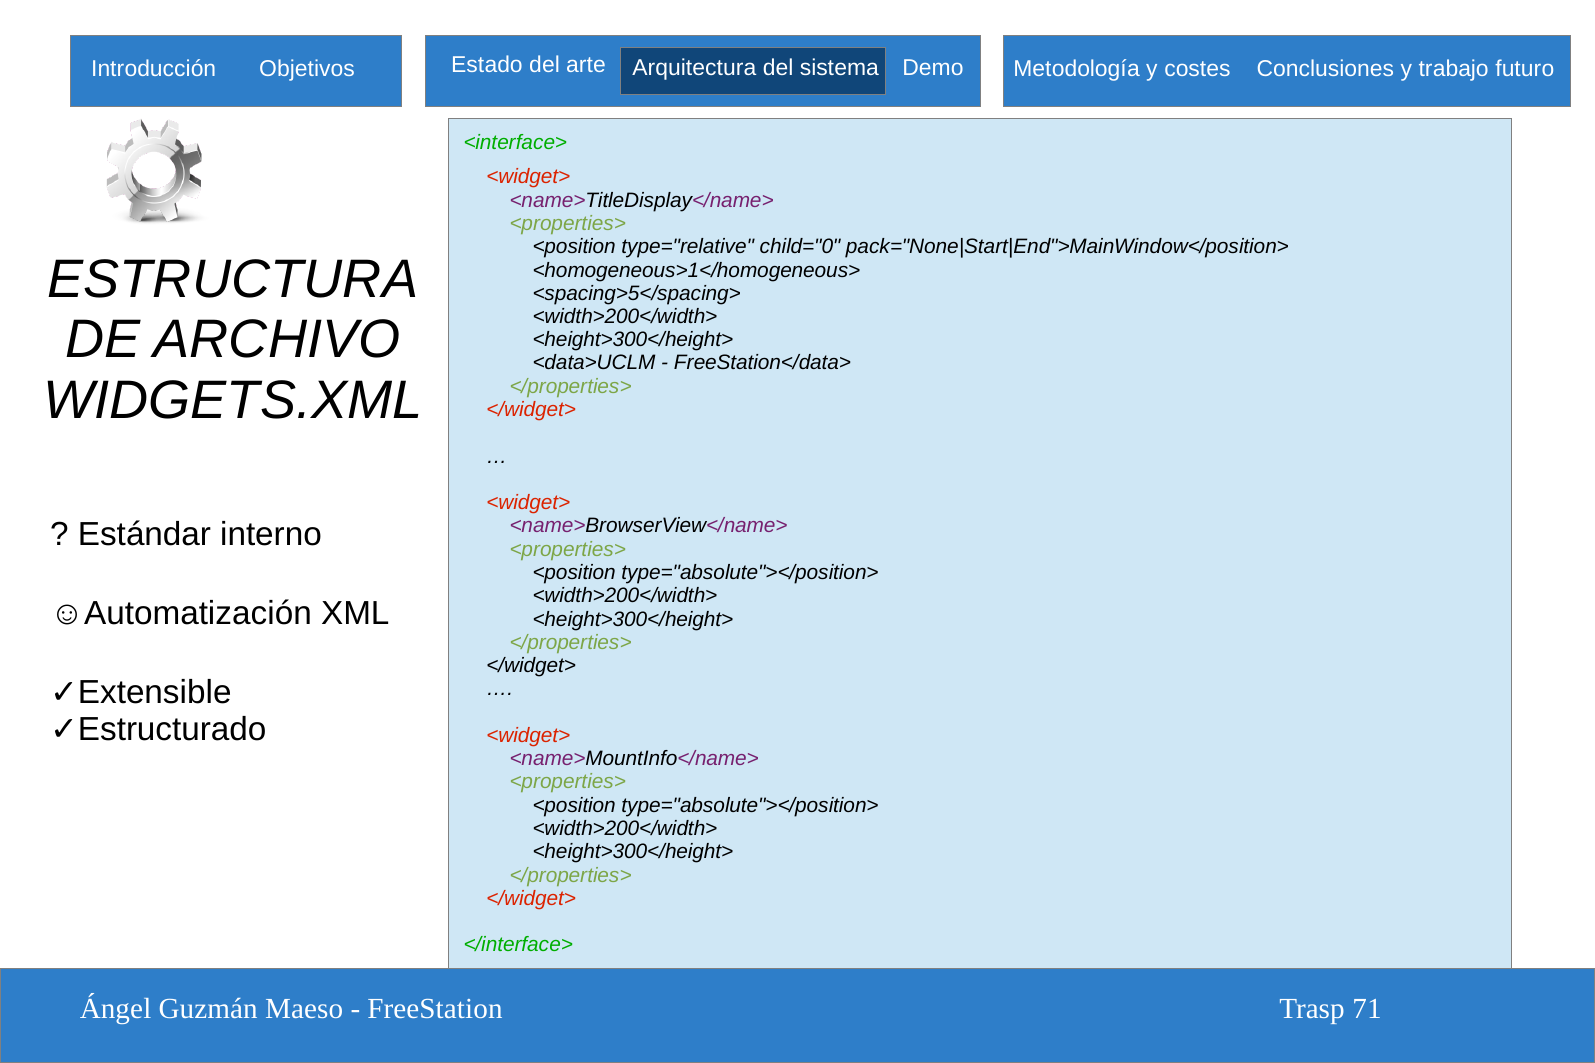

Metodología y costes
Conclusiones y trabajo futuro
Introducción
# Objetivos
Estado del arte
Estado del arte
Arquitectura del sistema
Arquitectura del sistema
Demo
Demo
<interface>
 <widget>
 <name>TitleDisplay</name>
 <properties>
 <position type="relative" child="0" pack="None|Start|End">MainWindow</position>
 <homogeneous>1</homogeneous>
 <spacing>5</spacing>
 <width>200</width>
 <height>300</height>
 <data>UCLM - FreeStation</data>
 </properties>
 </widget>
 …
 <widget>
 <name>BrowserView</name>
 <properties>
 <position type="absolute"></position>
 <width>200</width>
 <height>300</height>
 </properties>
 </widget>
 ….
 <widget>
 <name>MountInfo</name>
 <properties>
 <position type="absolute"></position>
 <width>200</width>
 <height>300</height>
 </properties>
 </widget>
</interface>
ESTRUCTURA
DE ARCHIVO
WIDGETS.XML
? Estándar interno
☺Automatización XML
✓Extensible
✓Estructurado
71